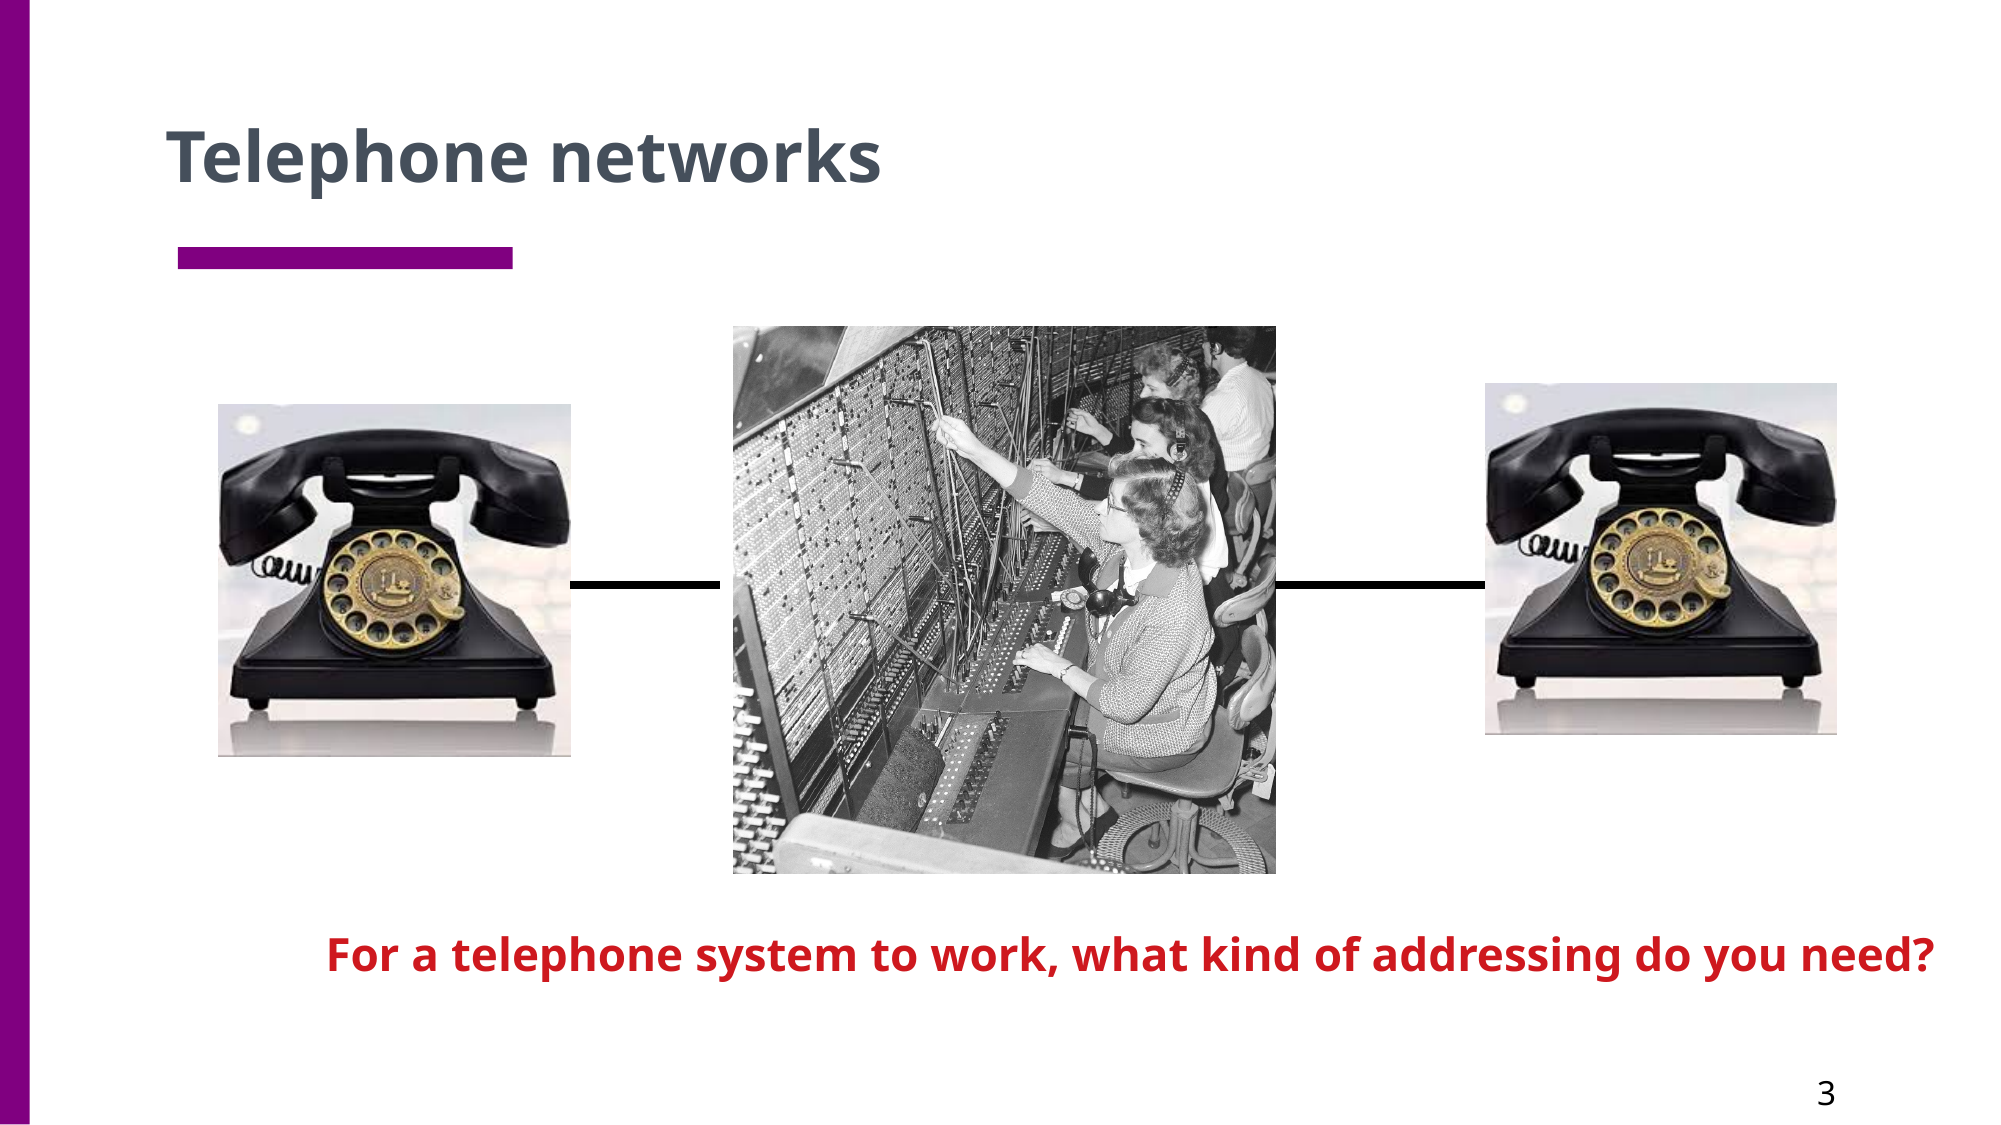

Telephone networks
For a telephone system to work, what kind of addressing do you need?